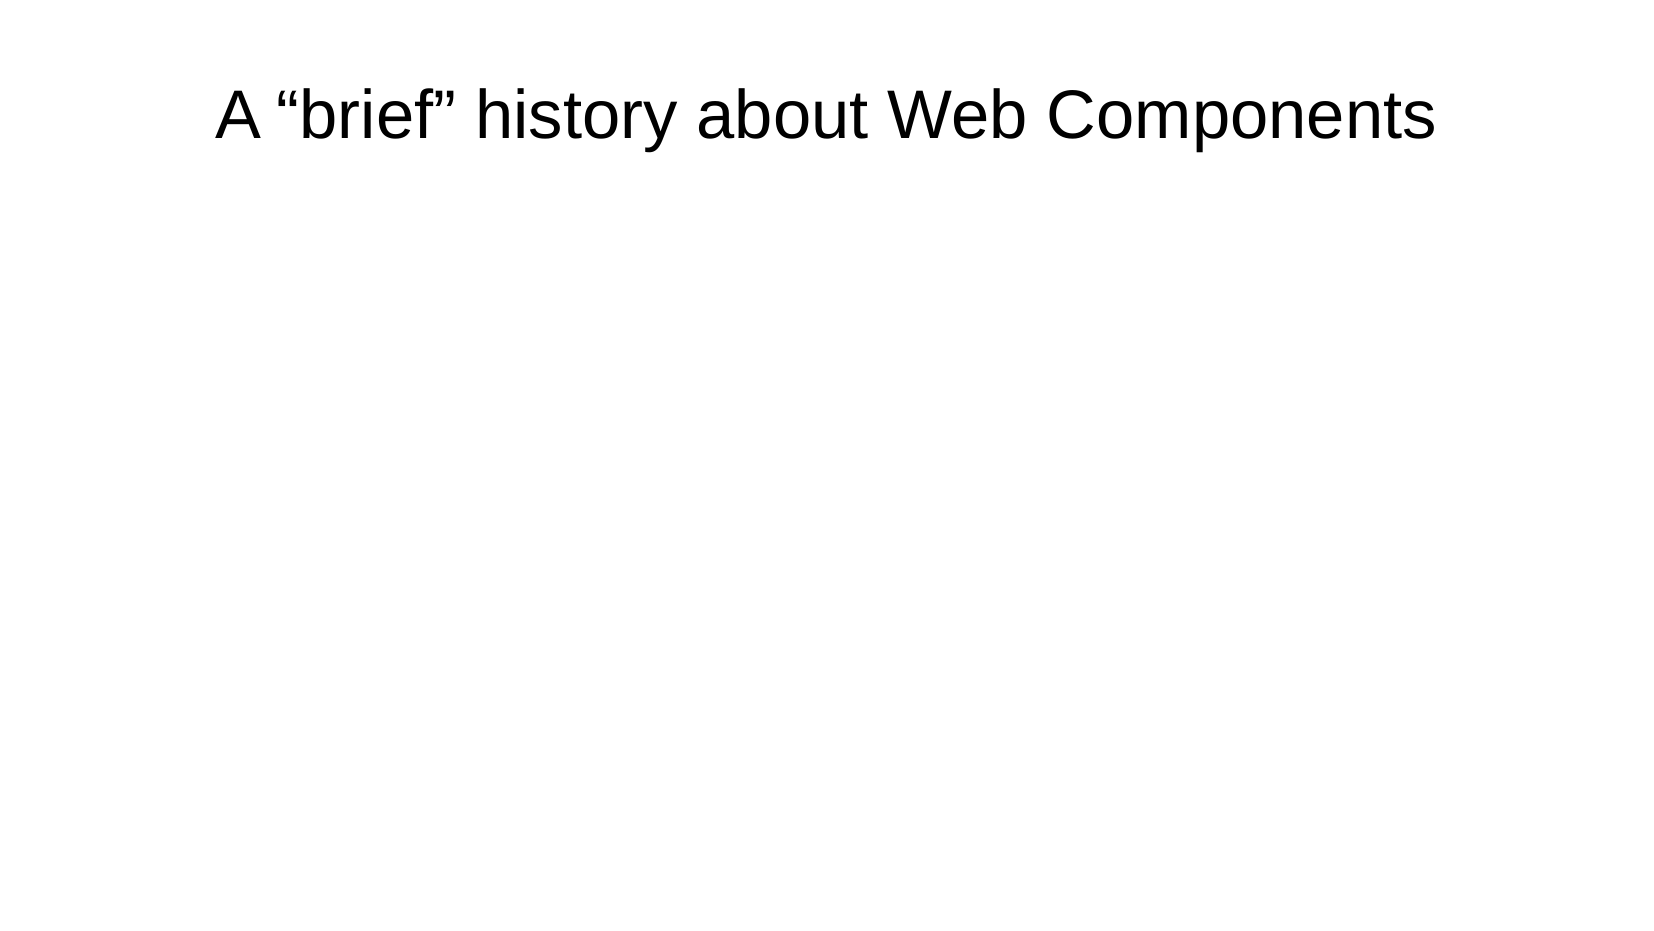

# A “brief” history about Web Components